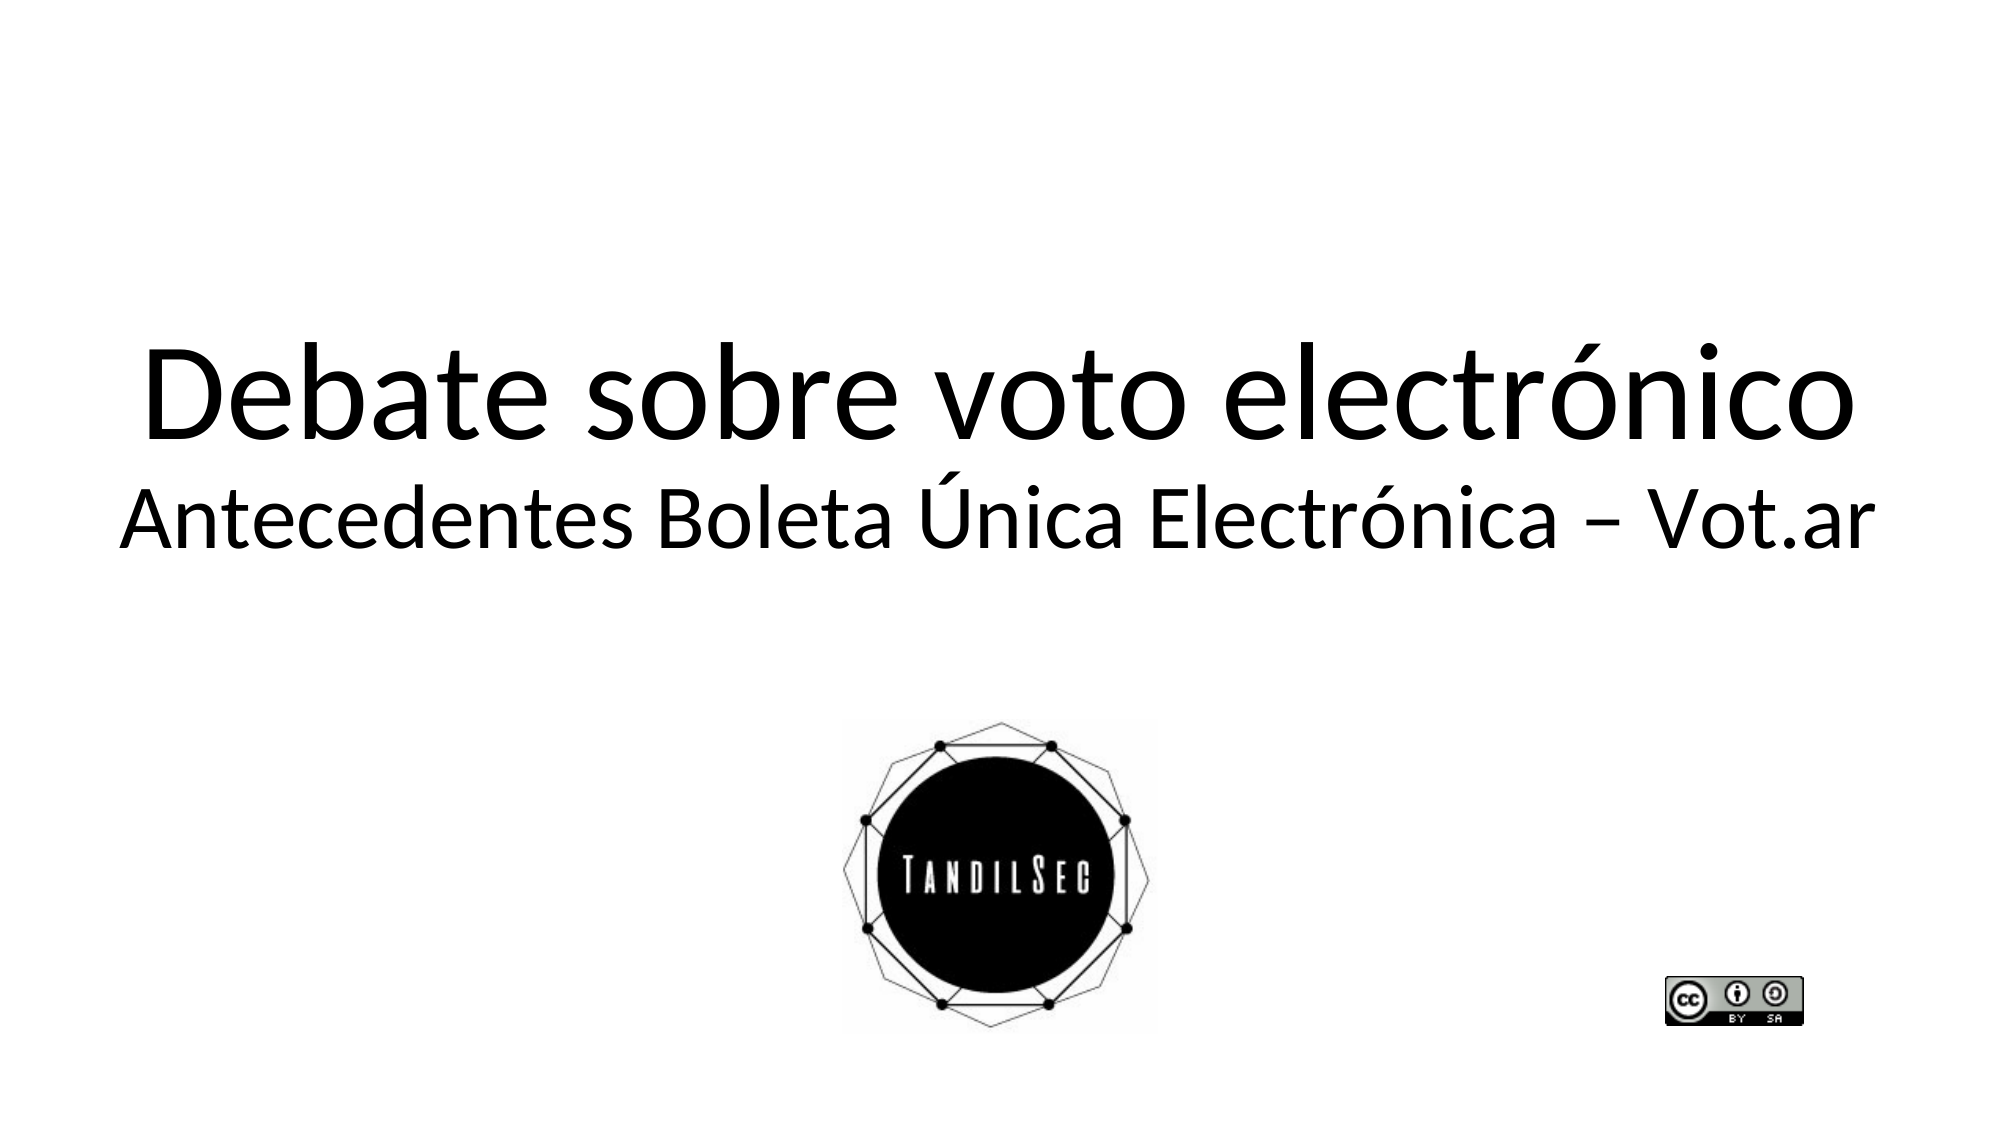

# Debate sobre voto electrónico Antecedentes Boleta Única Electrónica – Vot.ar